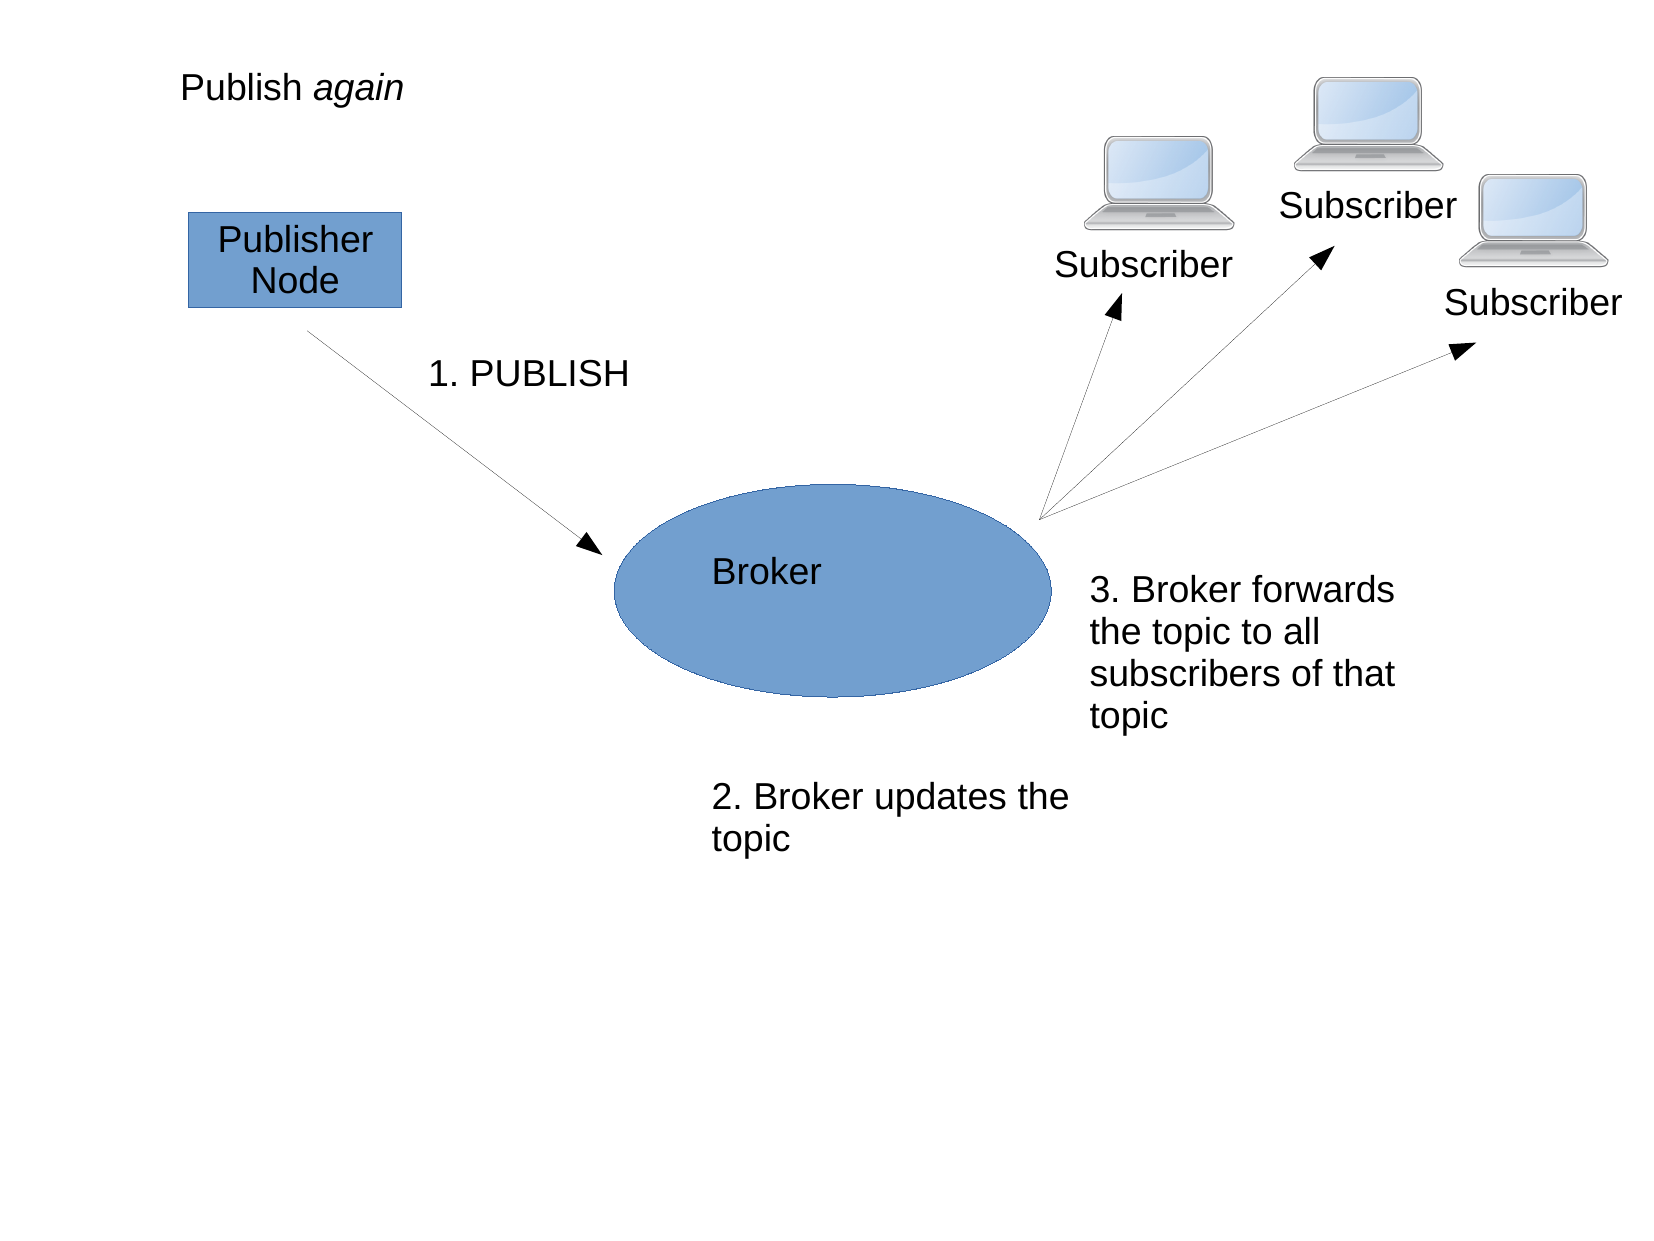

Publish again
Subscriber
Publisher
Node
Publisher
Node
Subscriber
Subscriber
1. PUBLISH
Broker
3. Broker forwards the topic to all subscribers of that topic
2. Broker updates the topic